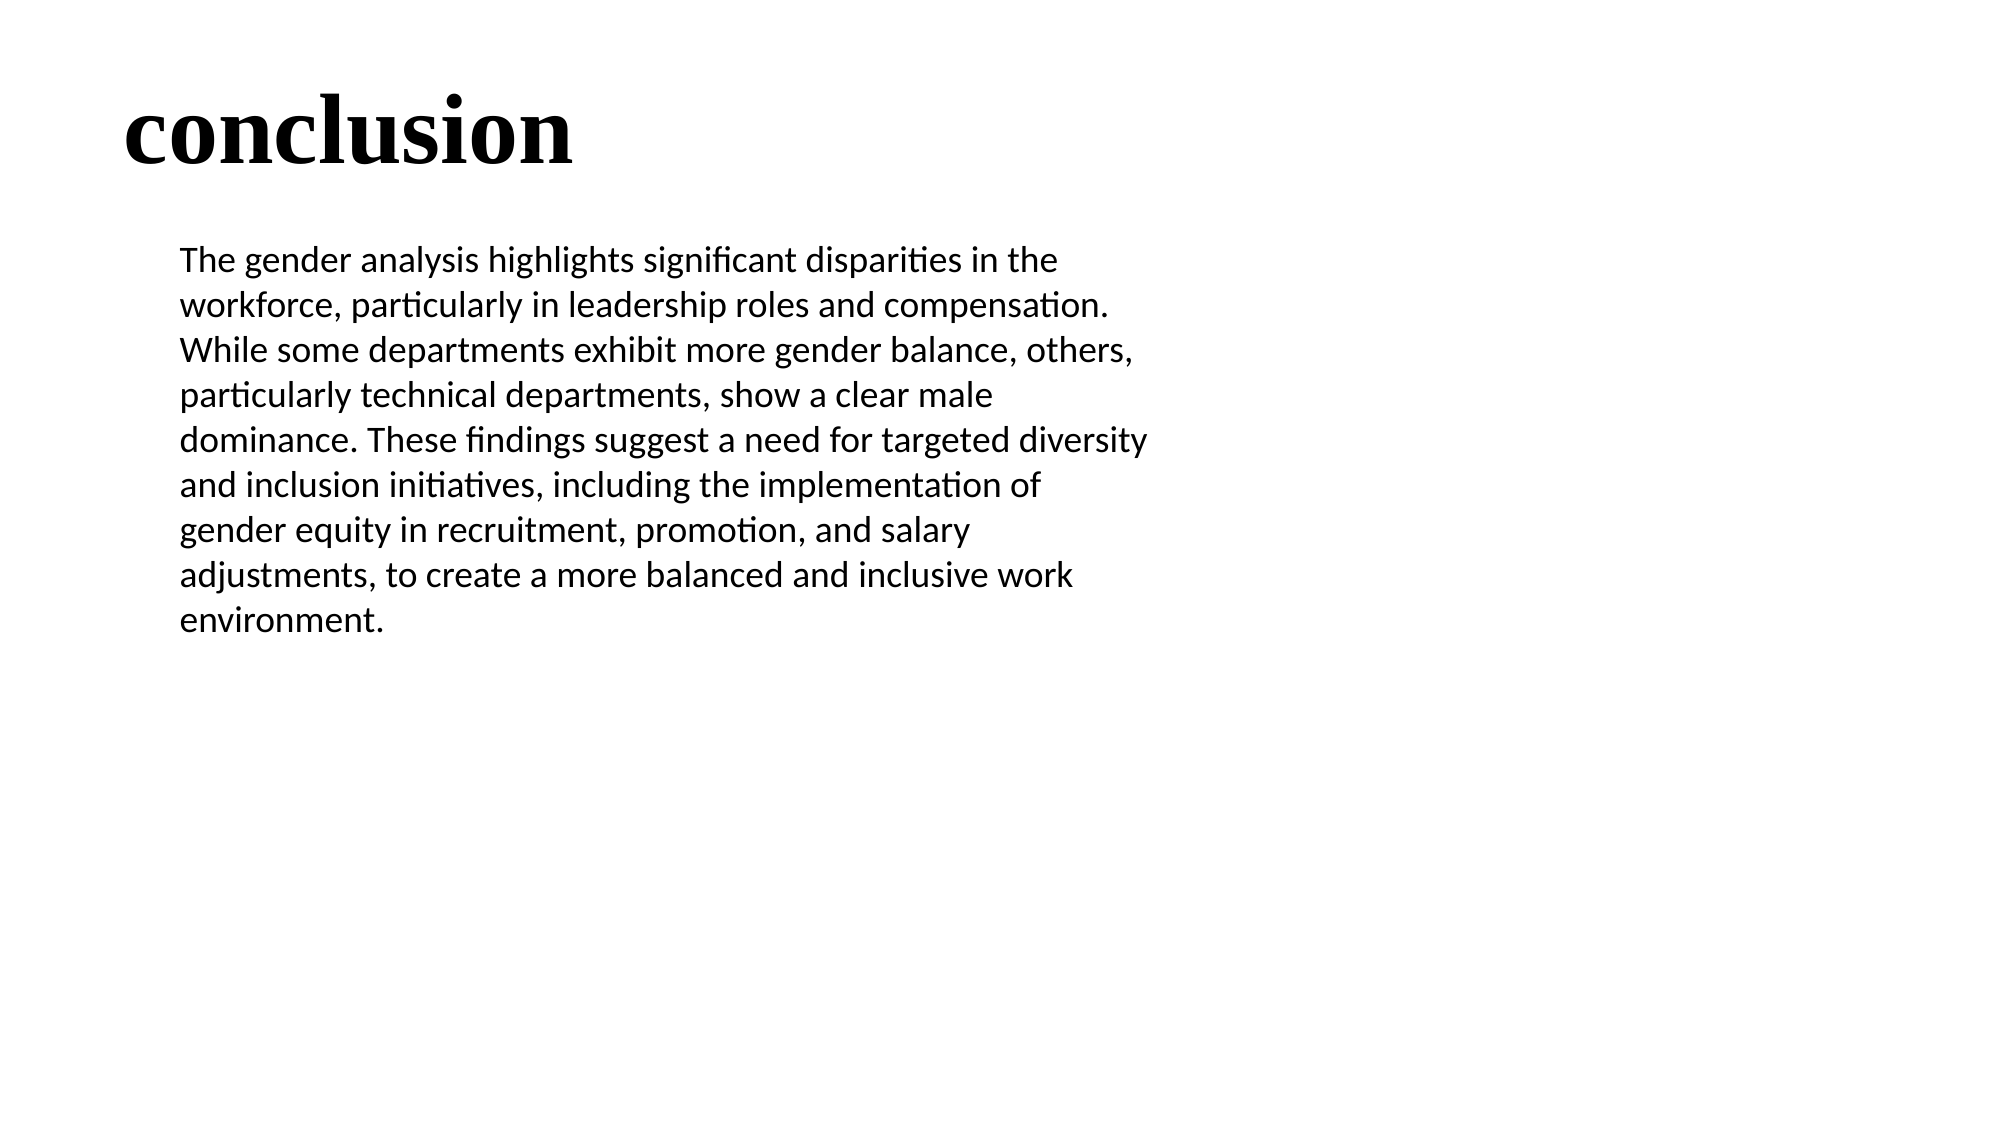

# conclusion
The gender analysis highlights significant disparities in the workforce, particularly in leadership roles and compensation. While some departments exhibit more gender balance, others, particularly technical departments, show a clear male dominance. These findings suggest a need for targeted diversity and inclusion initiatives, including the implementation of gender equity in recruitment, promotion, and salary adjustments, to create a more balanced and inclusive work environment.